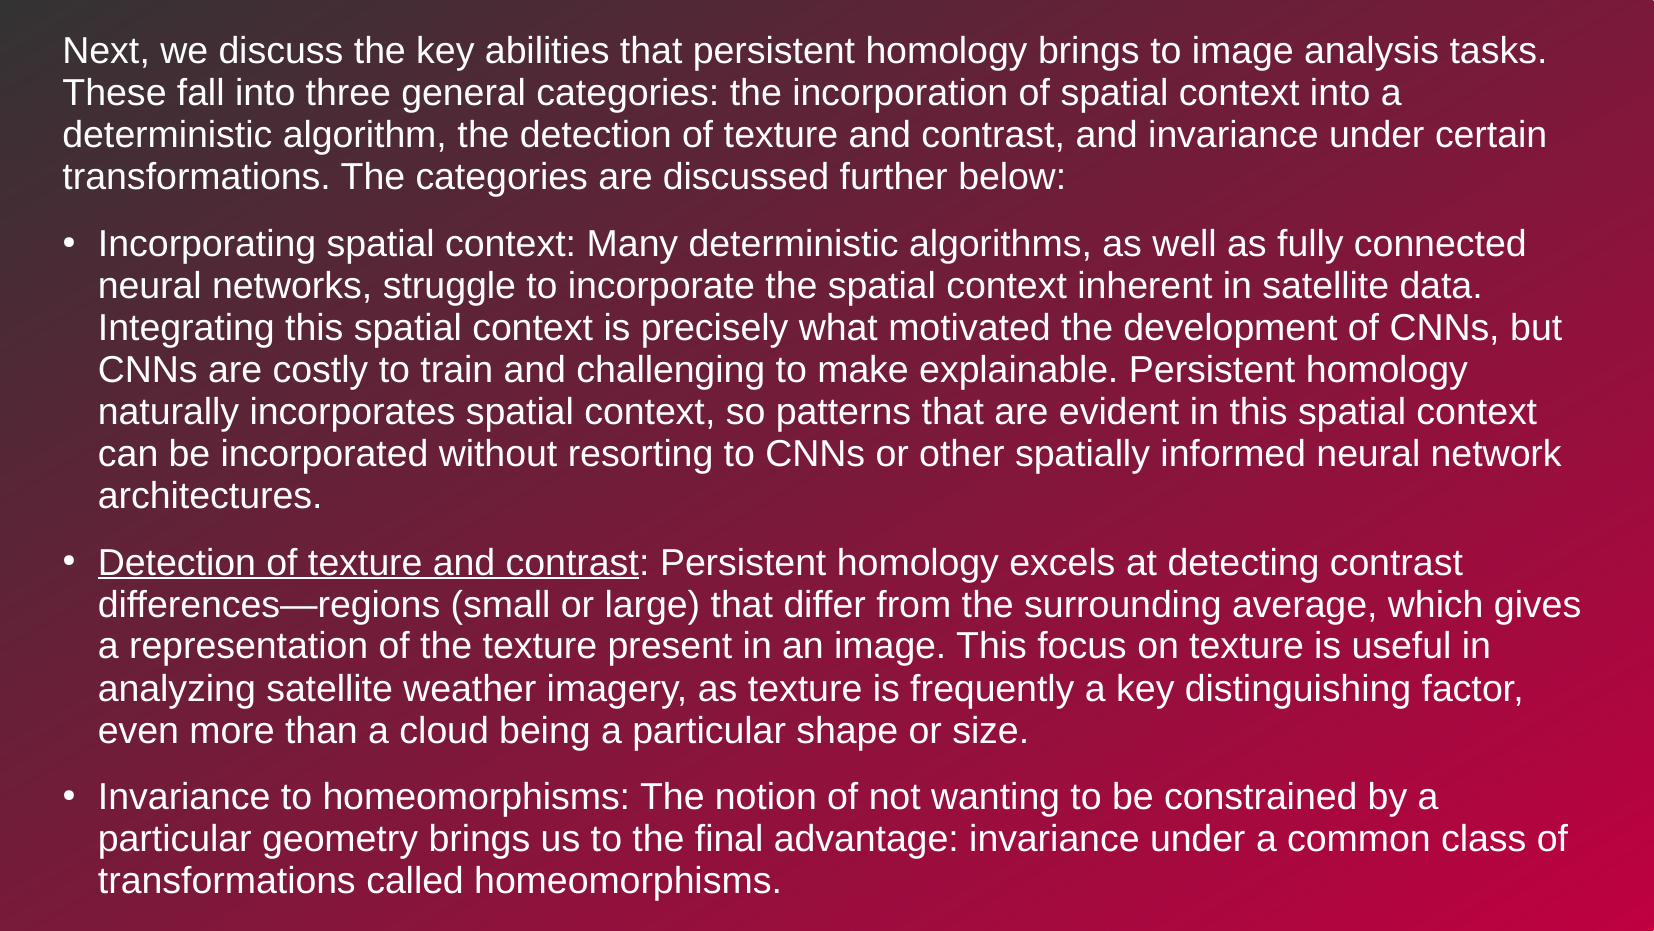

Next, we discuss the key abilities that persistent homology brings to image analysis tasks. These fall into three general categories: the incorporation of spatial context into a deterministic algorithm, the detection of texture and contrast, and invariance under certain transformations. The categories are discussed further below:
Incorporating spatial context: Many deterministic algorithms, as well as fully connected neural networks, struggle to incorporate the spatial context inherent in satellite data. Integrating this spatial context is precisely what motivated the development of CNNs, but CNNs are costly to train and challenging to make explainable. Persistent homology naturally incorporates spatial context, so patterns that are evident in this spatial context can be incorporated without resorting to CNNs or other spatially informed neural network architectures.
Detection of texture and contrast: Persistent homology excels at detecting contrast differences—regions (small or large) that differ from the surrounding average, which gives a representation of the texture present in an image. This focus on texture is useful in analyzing satellite weather imagery, as texture is frequently a key distinguishing factor, even more than a cloud being a particular shape or size.
Invariance to homeomorphisms: The notion of not wanting to be constrained by a particular geometry brings us to the final advantage: invariance under a common class of transformations called homeomorphisms.